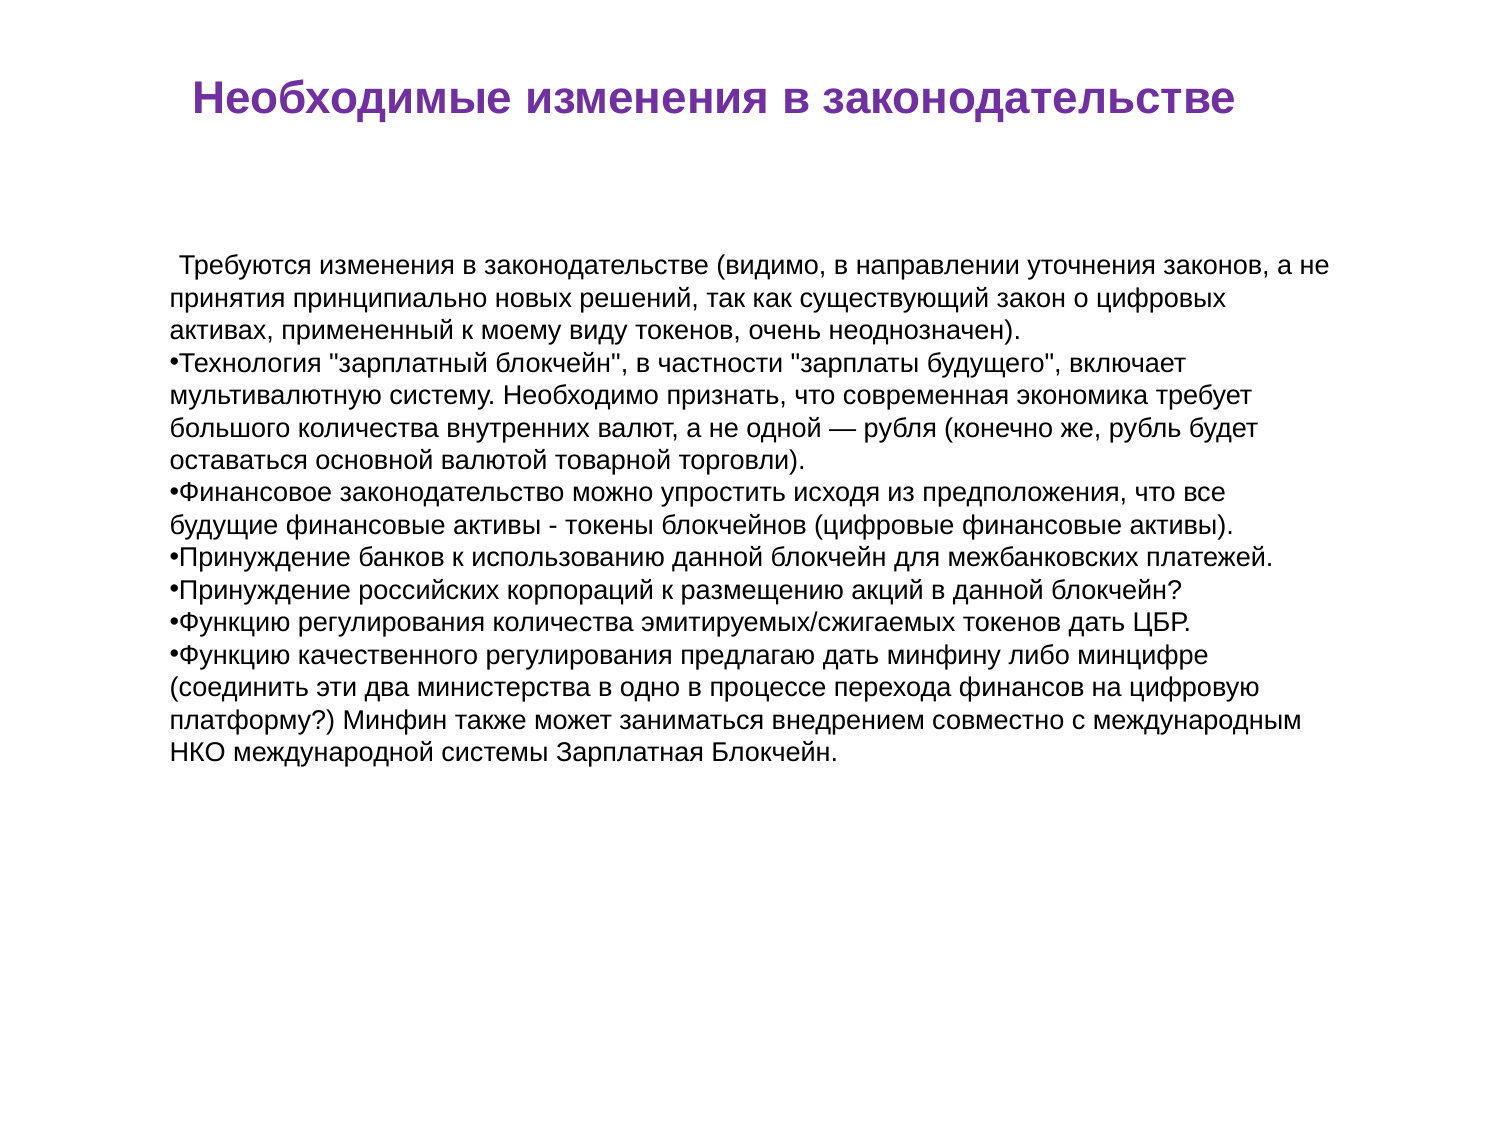

Необходимые изменения в законодательстве
Требуются изменения в законодательстве (видимо, в направлении уточнения законов, а не принятия принципиально новых решений, так как существующий закон о цифровых активах, примененный к моему виду токенов, очень неоднозначен).
Технология "зарплатный блокчейн", в частности "зарплаты будущего", включает мультивалютную систему. Необходимо признать, что современная экономика требует большого количества внутренних валют, а не одной — рубля (конечно же, рубль будет оставаться основной валютой товарной торговли).
Финансовое законодательство можно упростить исходя из предположения, что все будущие финансовые активы - токены блокчейнов (цифровые финансовые активы).
Принуждение банков к использованию данной блокчейн для межбанковских платежей.
Принуждение российских корпораций к размещению акций в данной блокчейн?
Функцию регулирования количества эмитируемых/сжигаемых токенов дать ЦБР.
Функцию качественного регулирования предлагаю дать минфину либо минцифре (соединить эти два министерства в одно в процессе перехода финансов на цифровую платформу?) Минфин также может заниматься внедрением совместно с международным НКО международной системы Зарплатная Блокчейн.